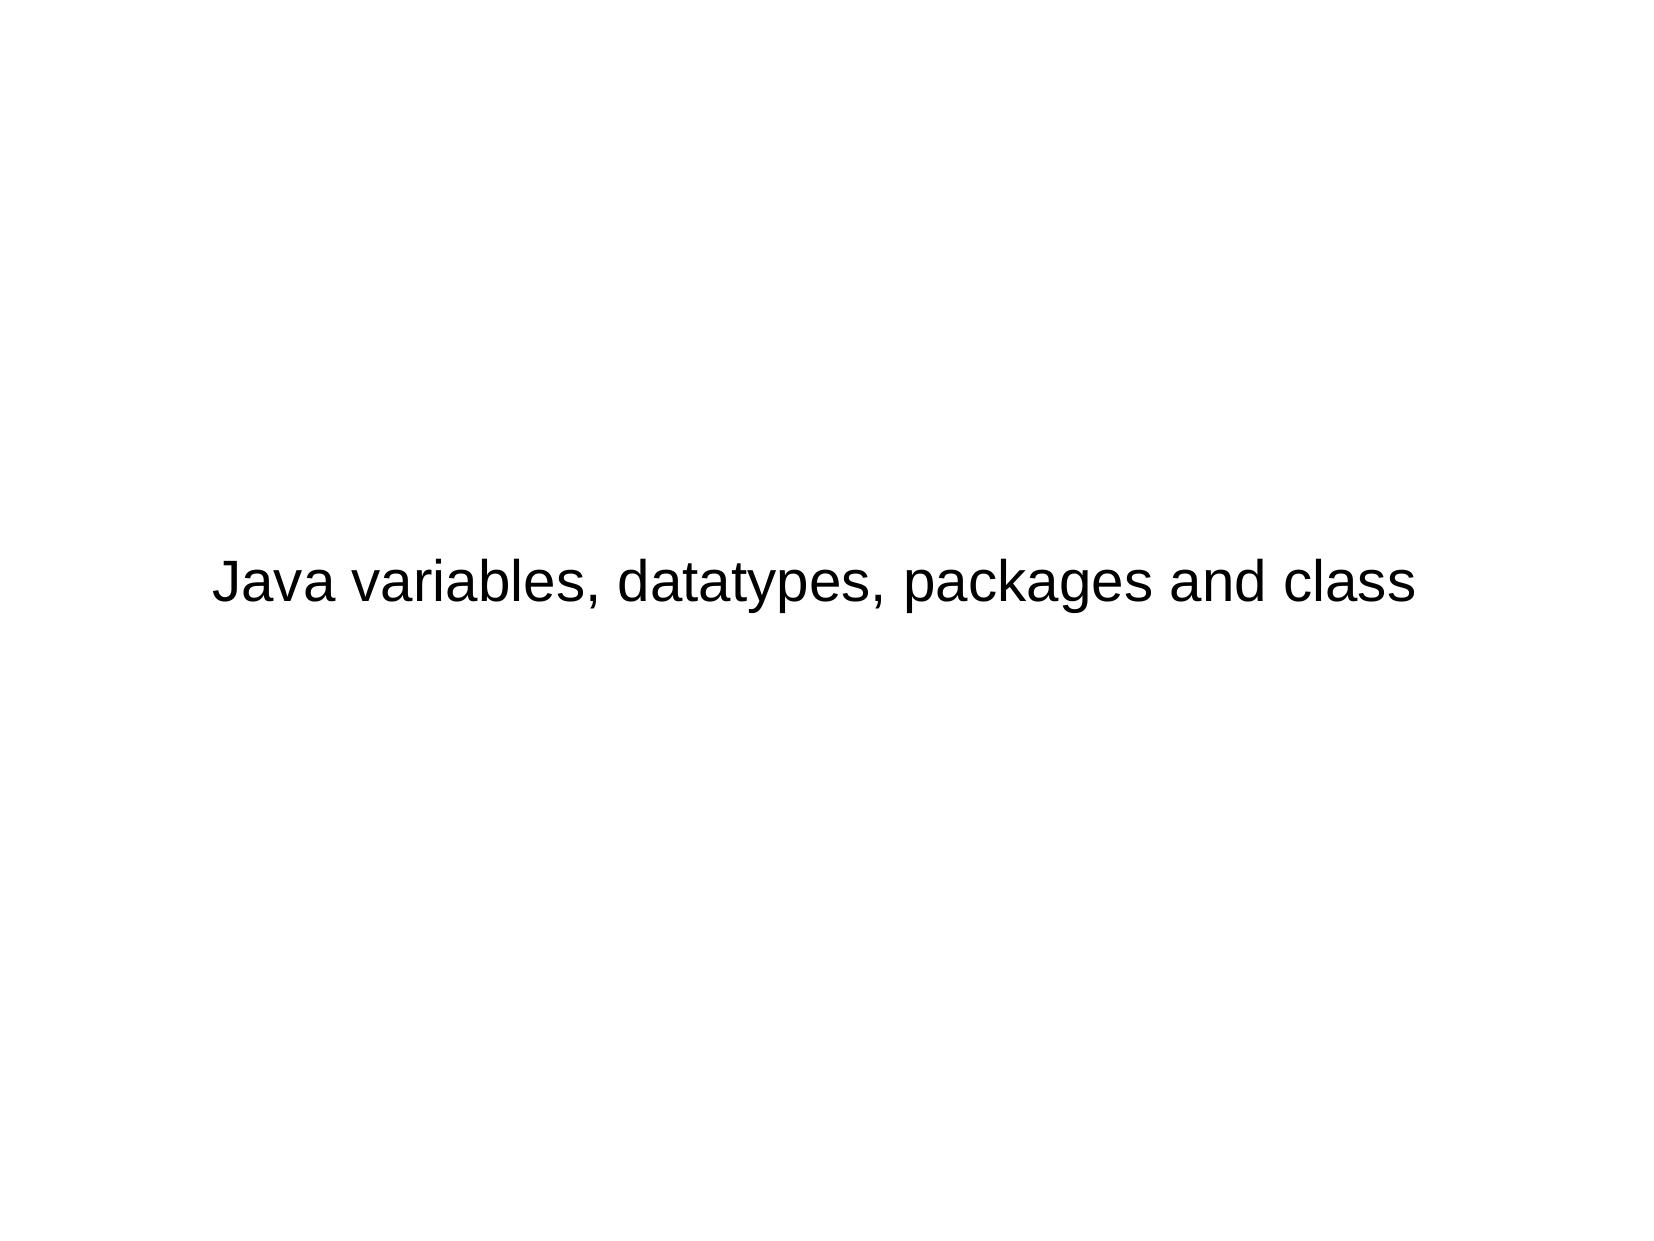

# Java variables, datatypes, packages and class